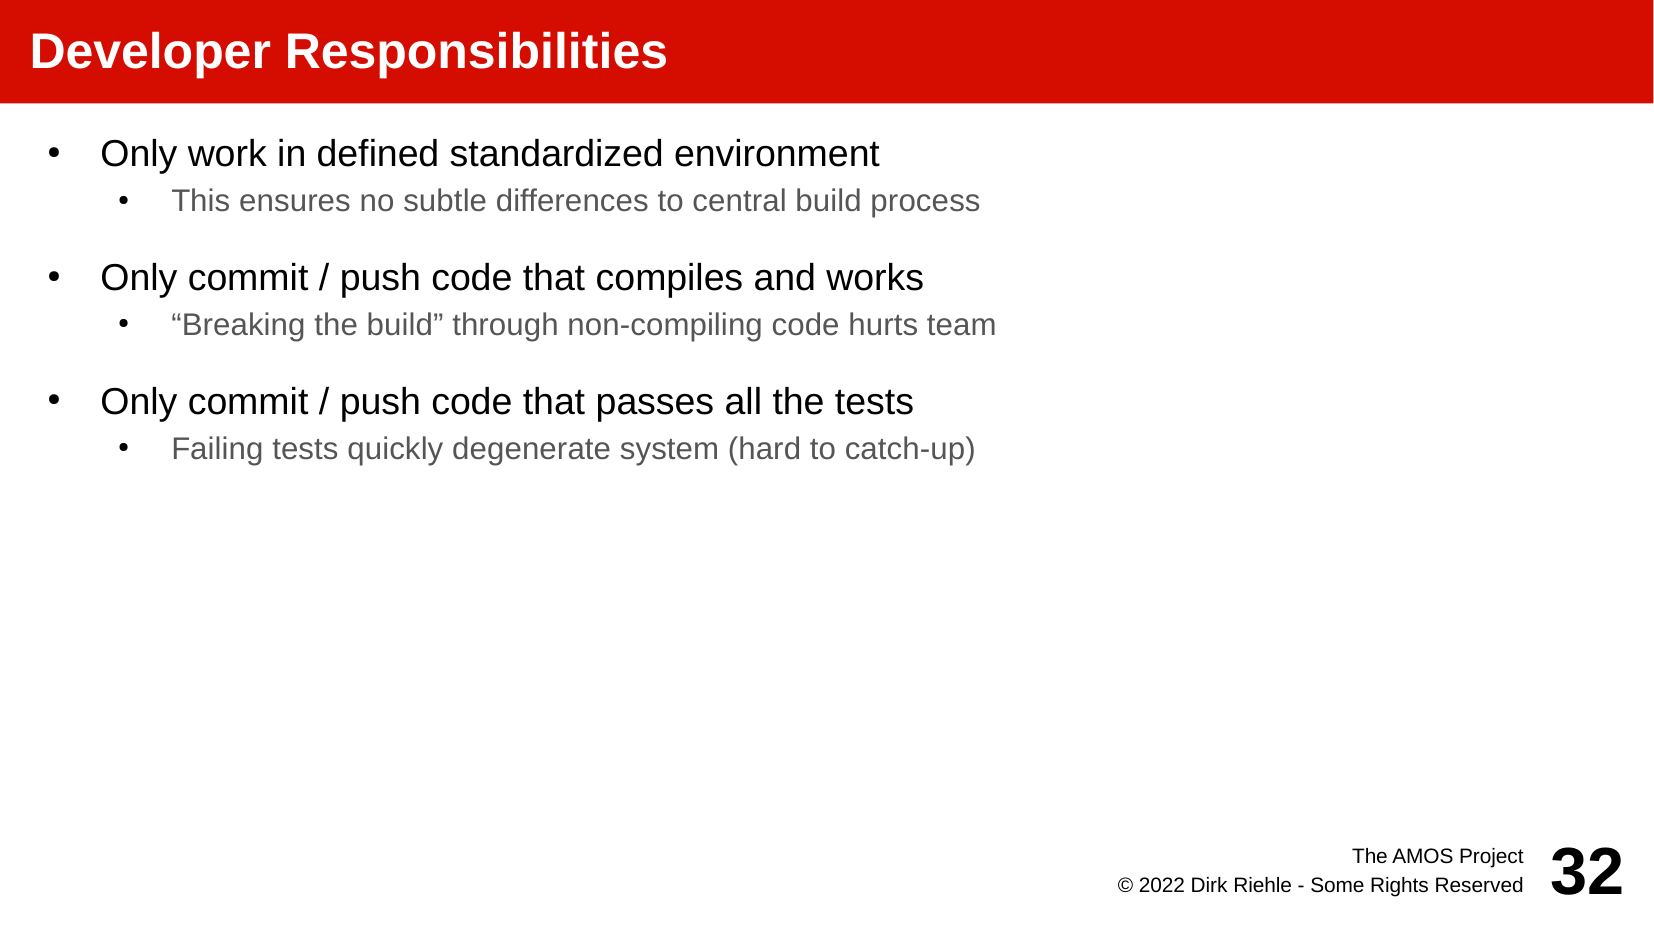

# Developer Responsibilities
Only work in defined standardized environment
This ensures no subtle differences to central build process
Only commit / push code that compiles and works
“Breaking the build” through non-compiling code hurts team
Only commit / push code that passes all the tests
Failing tests quickly degenerate system (hard to catch-up)
The AMOS Project
32
© 2022 Dirk Riehle - Some Rights Reserved